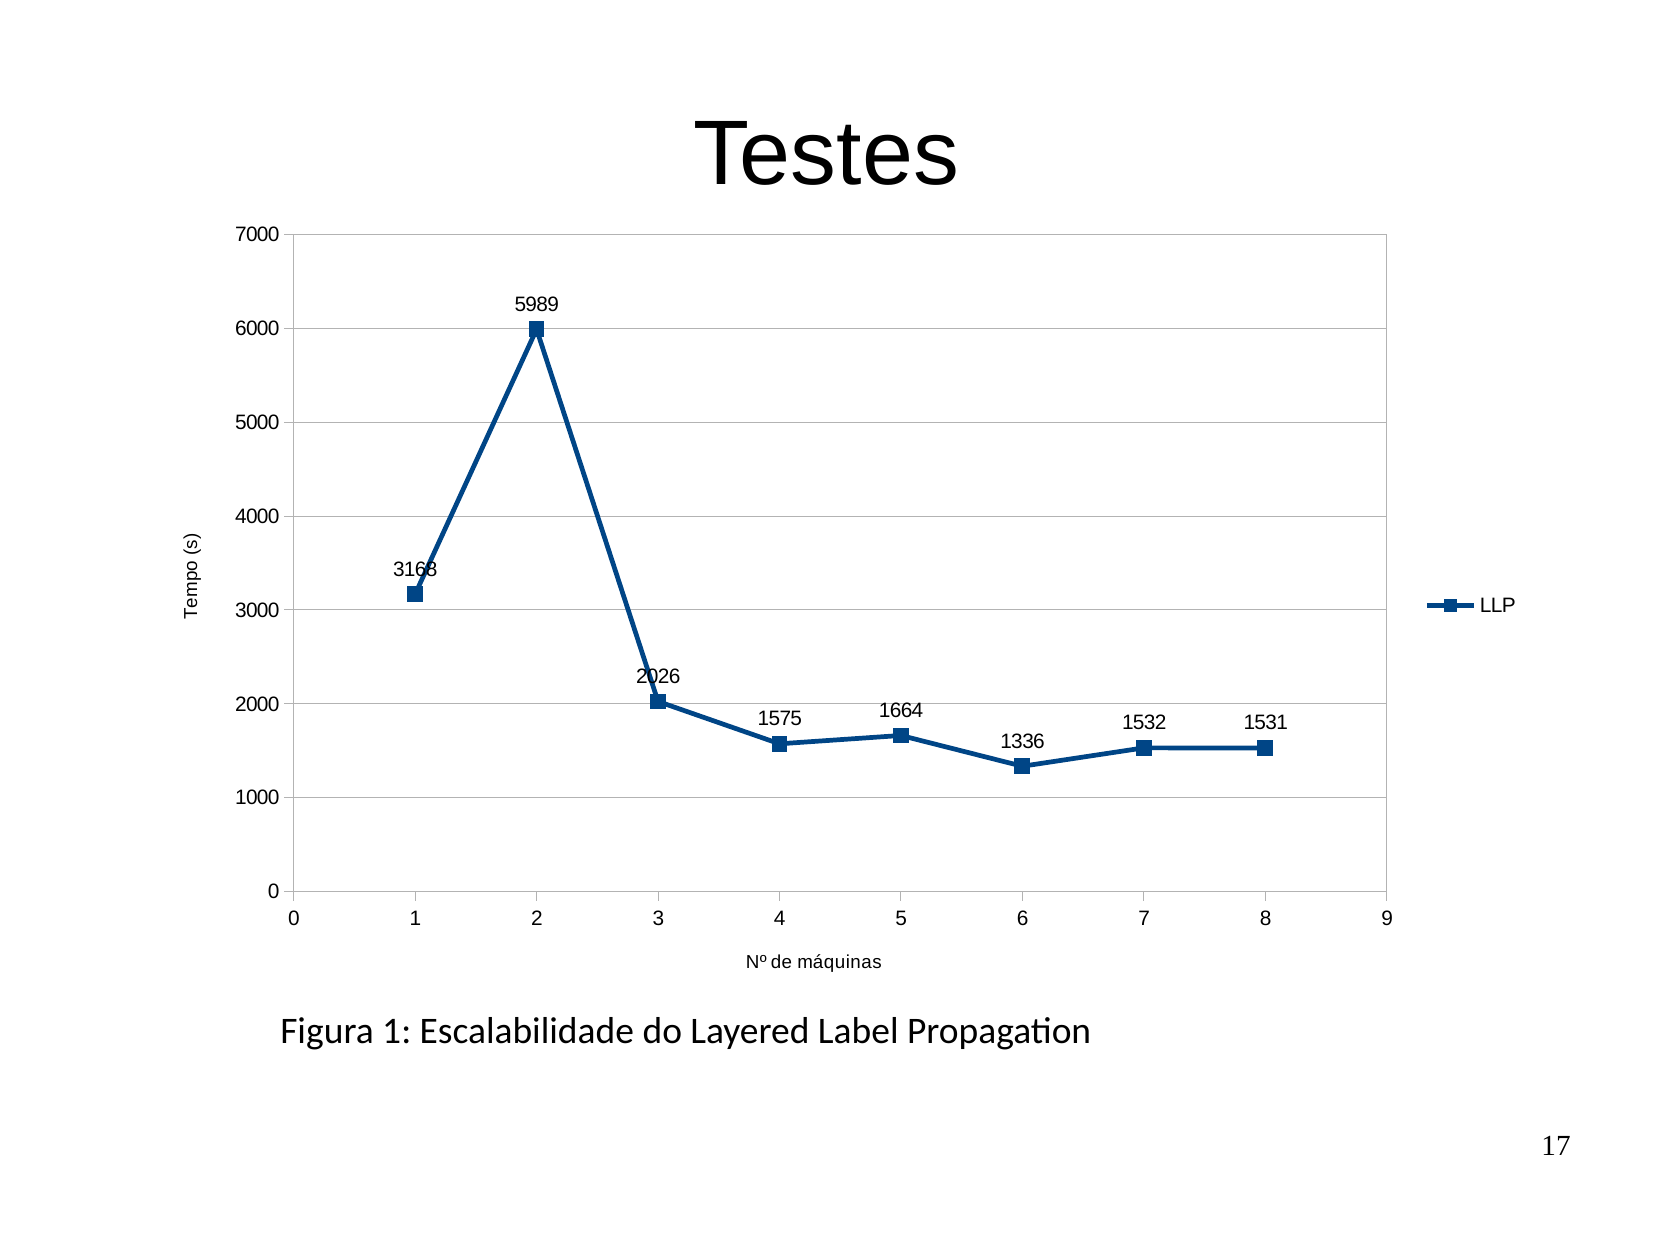

# Testes
### Chart
| Category | LLP |
|---|---|Figura 1: Escalabilidade do Layered Label Propagation
17